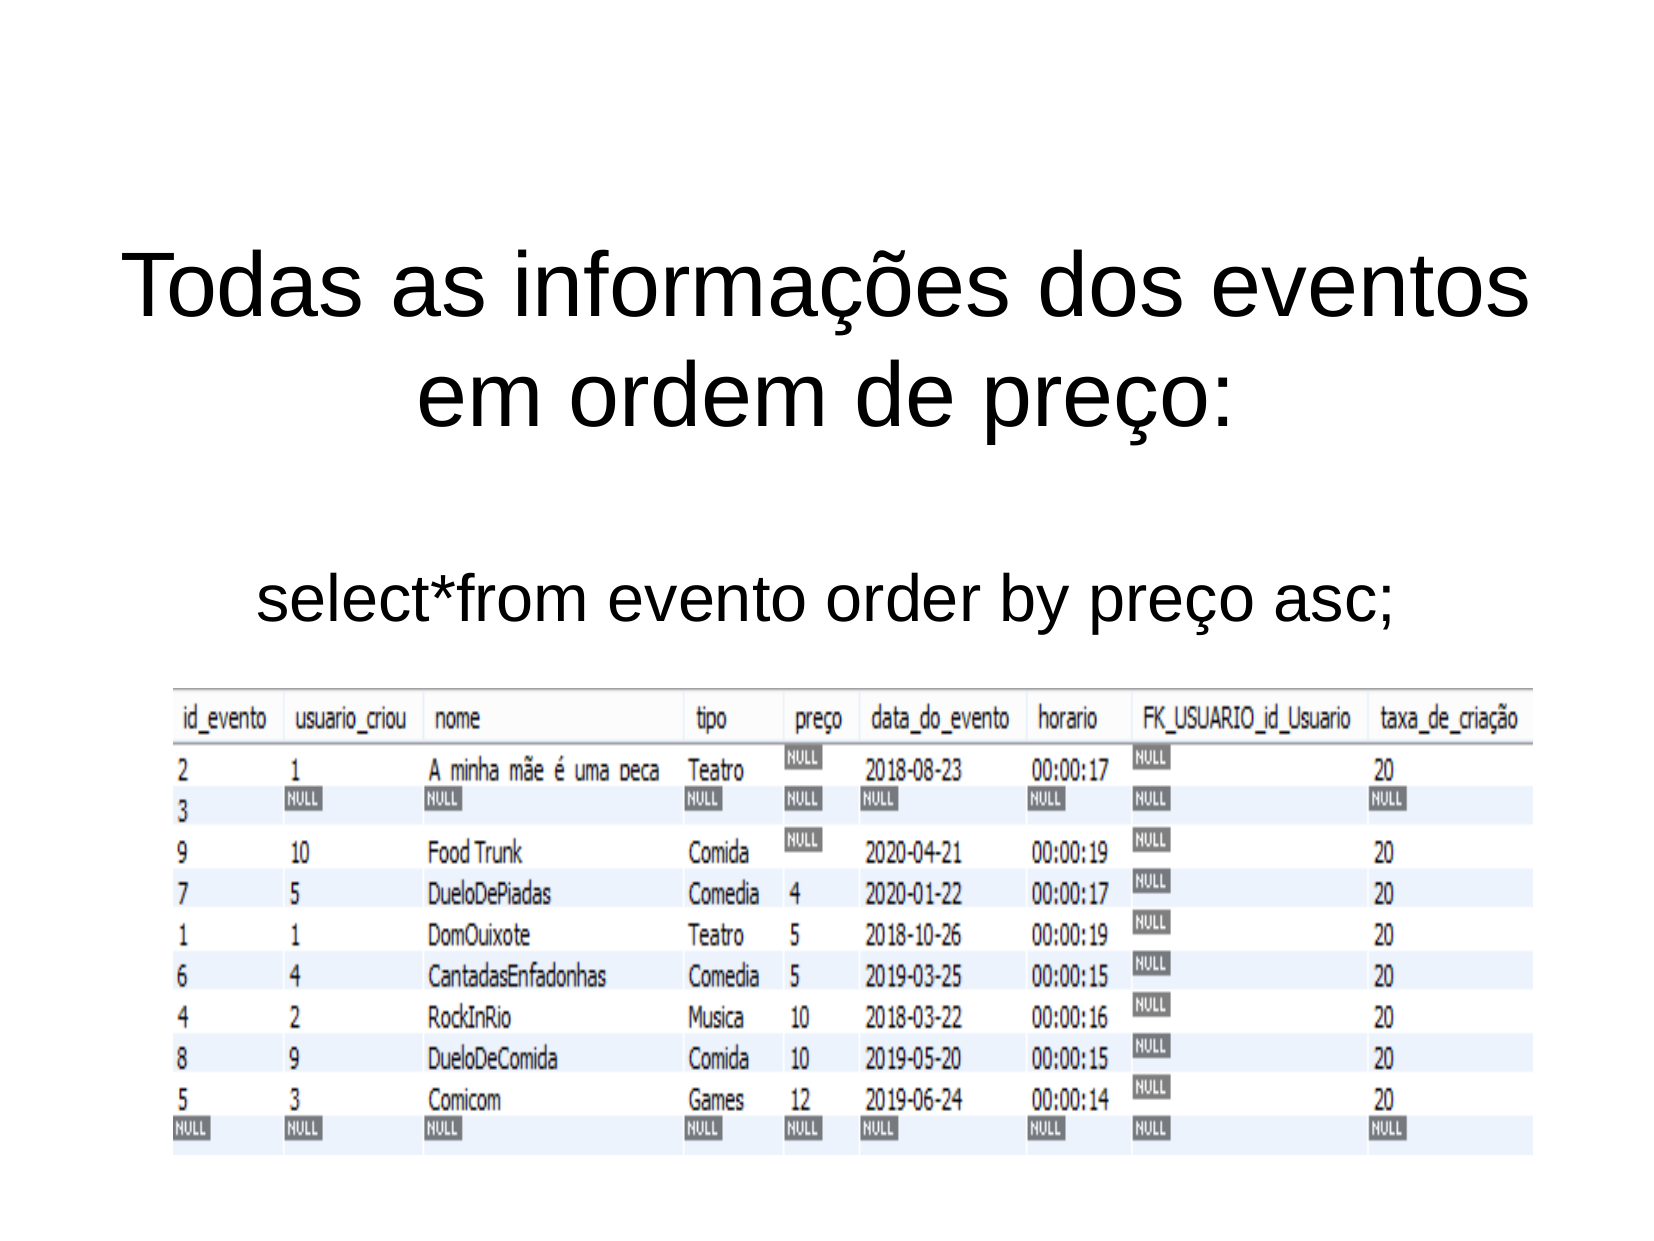

# Todas as informações dos eventos em ordem de preço: select*from evento order by preço asc;